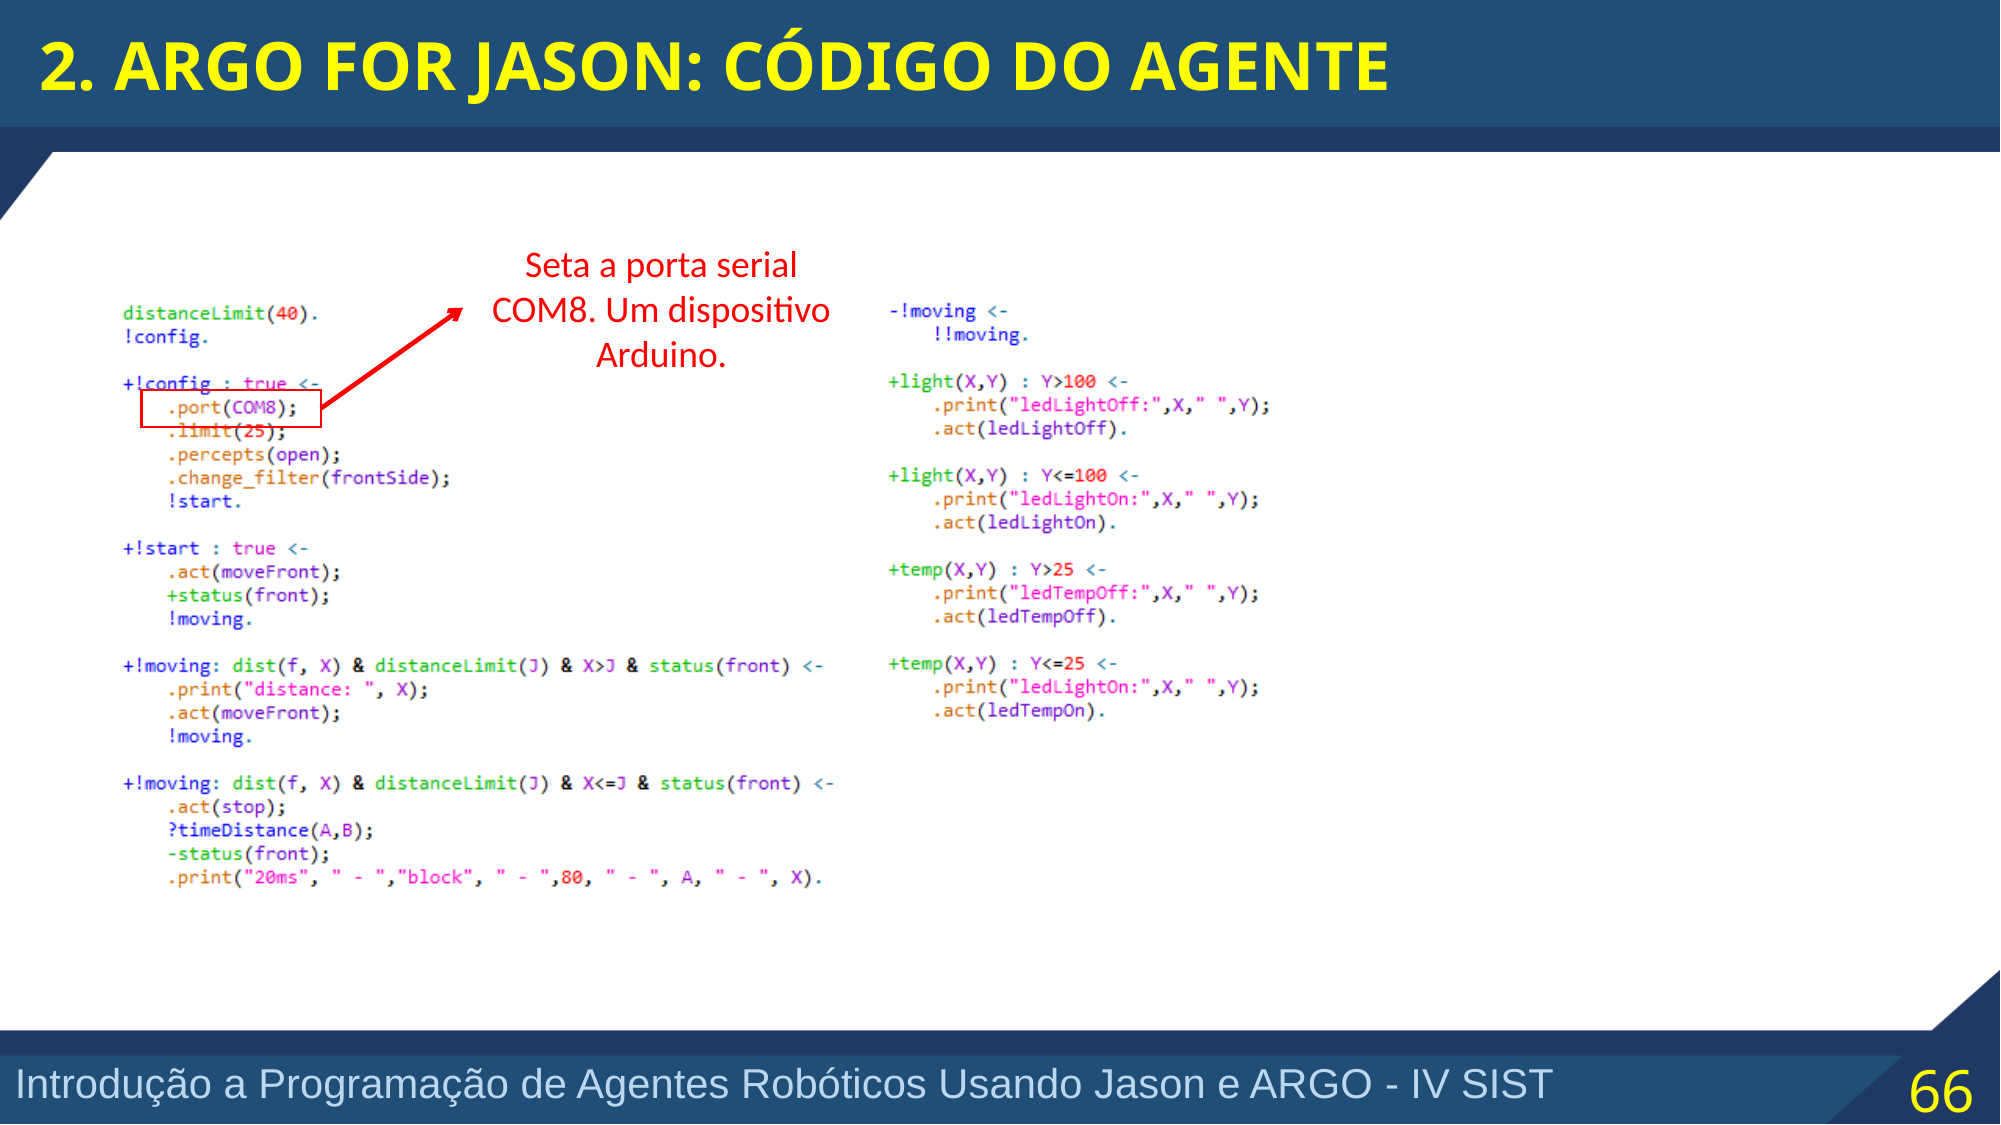

2. ARGO FOR JASON: CÓDIGO DO AGENTE
Seta a porta serial COM8. Um dispositivo Arduino.